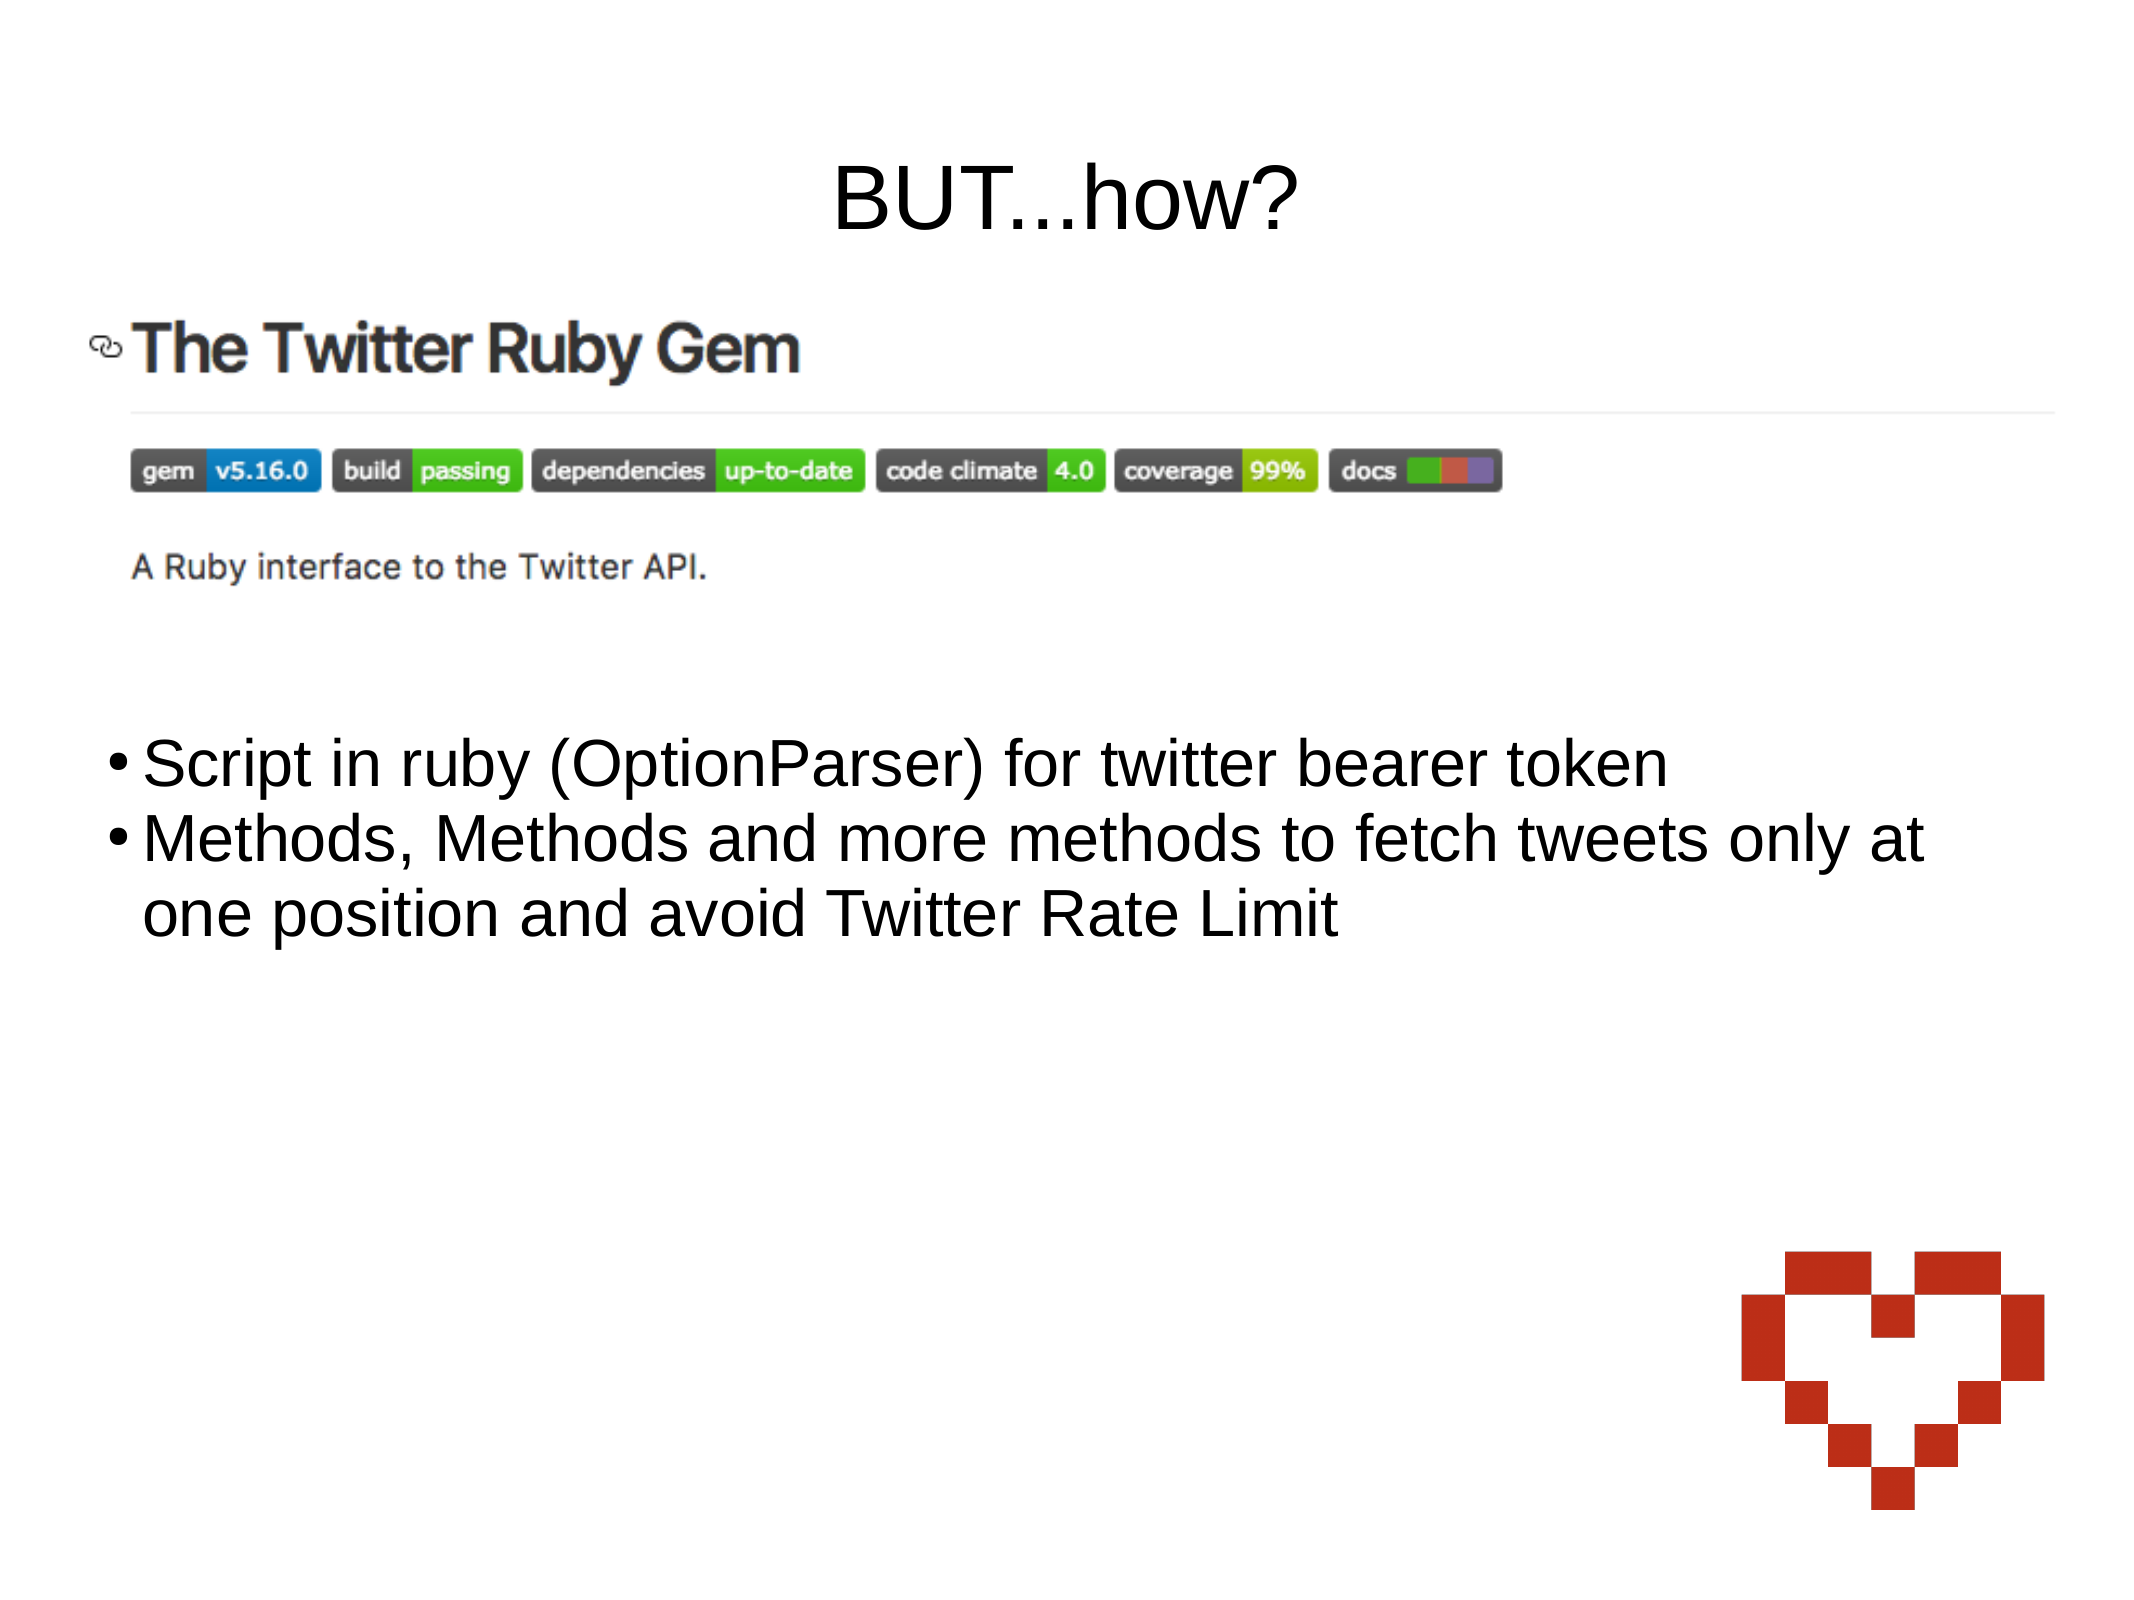

# BUT...how?
Script in ruby (OptionParser) for twitter bearer token
Methods, Methods and more methods to fetch tweets only at one position and avoid Twitter Rate Limit